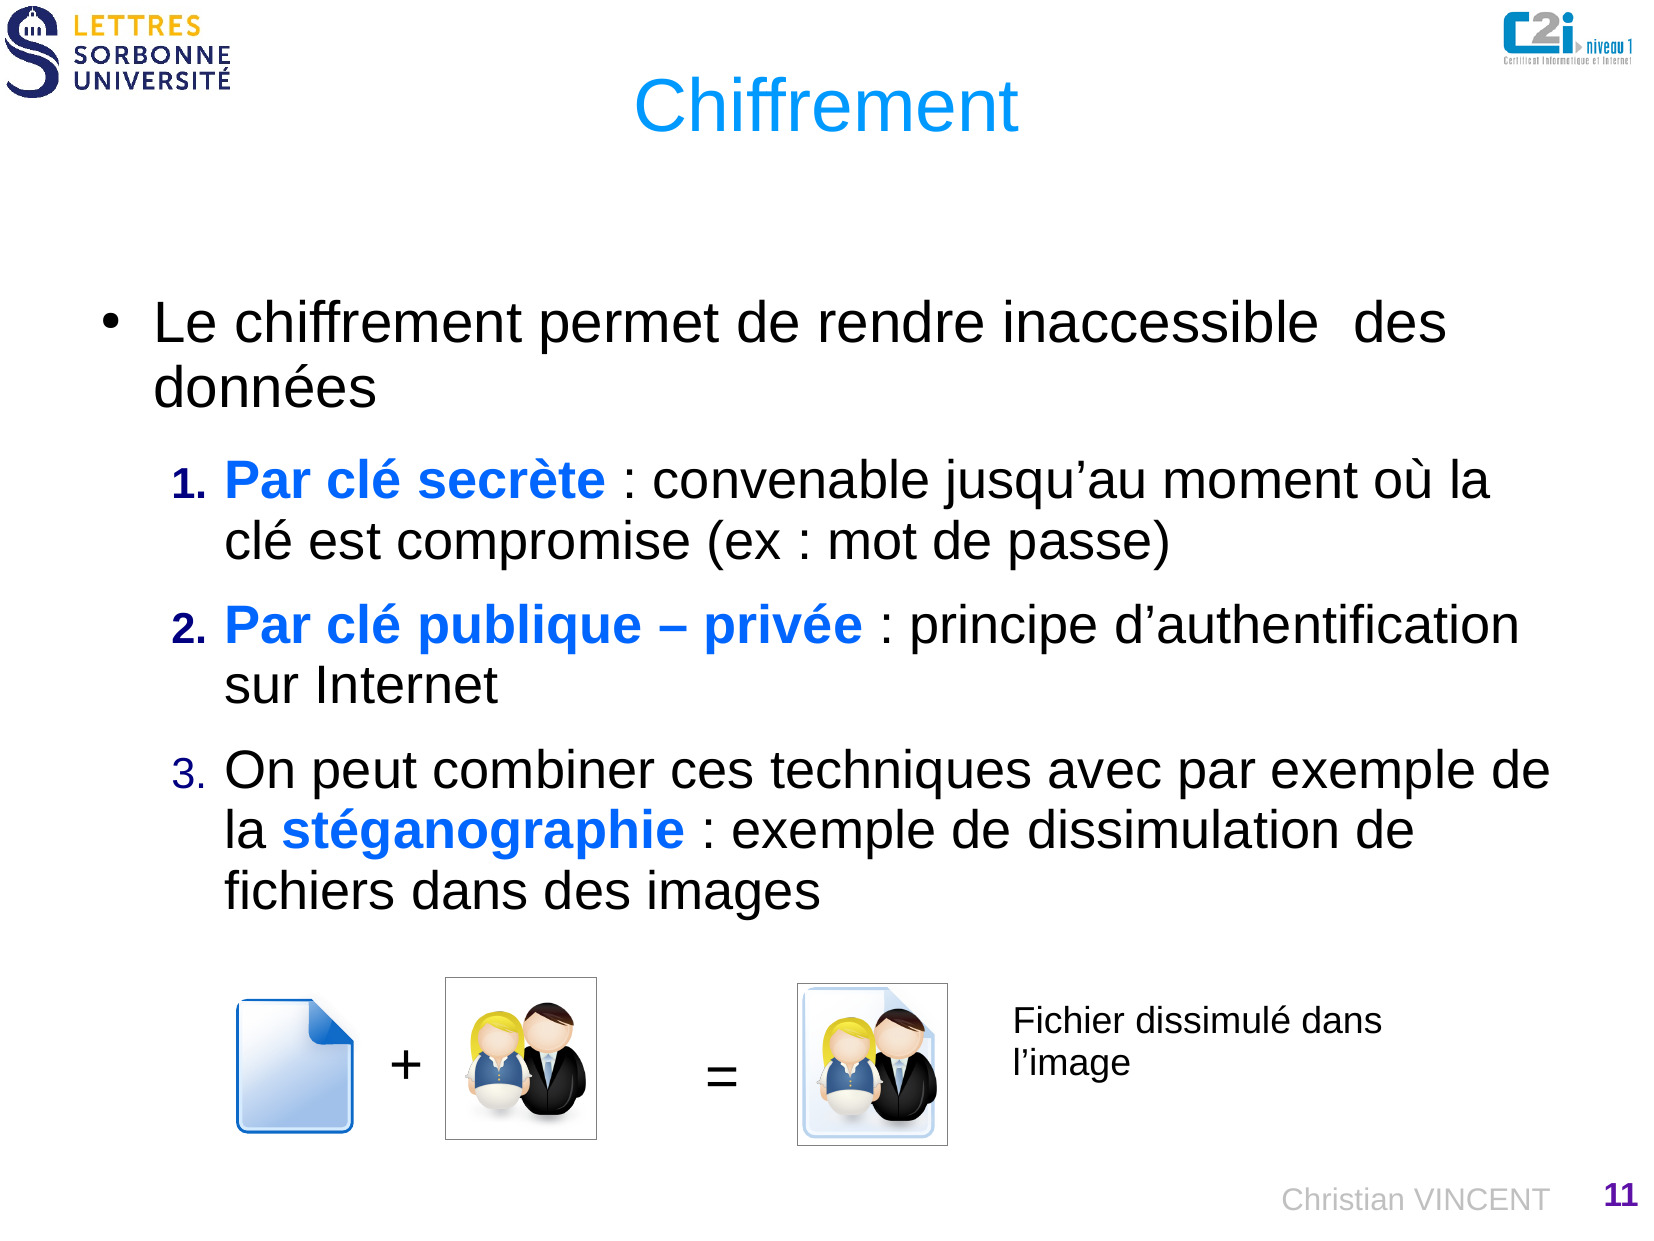

# Chiffrement
Le chiffrement permet de rendre inaccessible des données
Par clé secrète : convenable jusqu’au moment où la clé est compromise (ex : mot de passe)
Par clé publique – privée : principe d’authentification sur Internet
On peut combiner ces techniques avec par exemple de la stéganographie : exemple de dissimulation de fichiers dans des images
Fichier dissimulé dans l’image
+
=